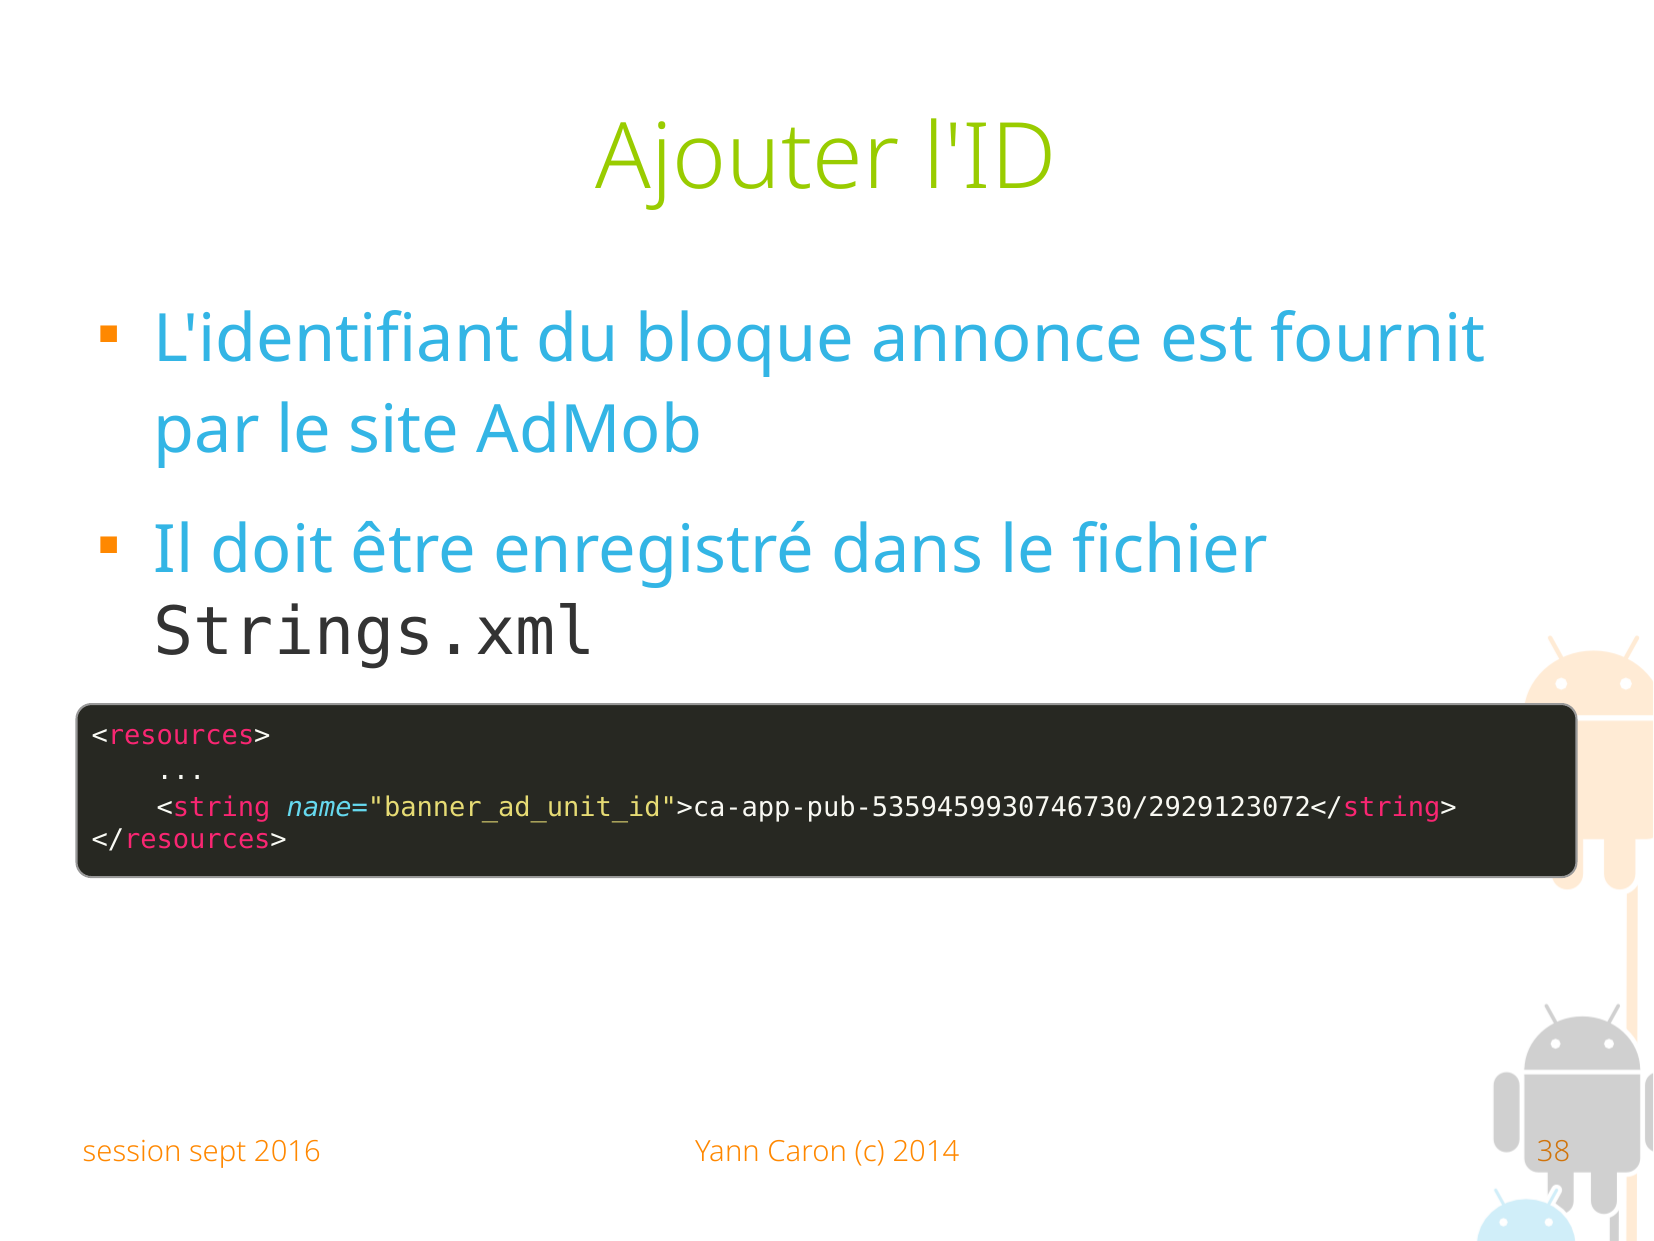

# Ajouter l'ID
L'identifiant du bloque annonce est fournit par le site AdMob
Il doit être enregistré dans le fichier Strings.xml
<resources>
 ...
 <string name="banner_ad_unit_id">ca-app-pub-5359459930746730/2929123072</string>
</resources>
session sept 2016
Yann Caron (c) 2014
38